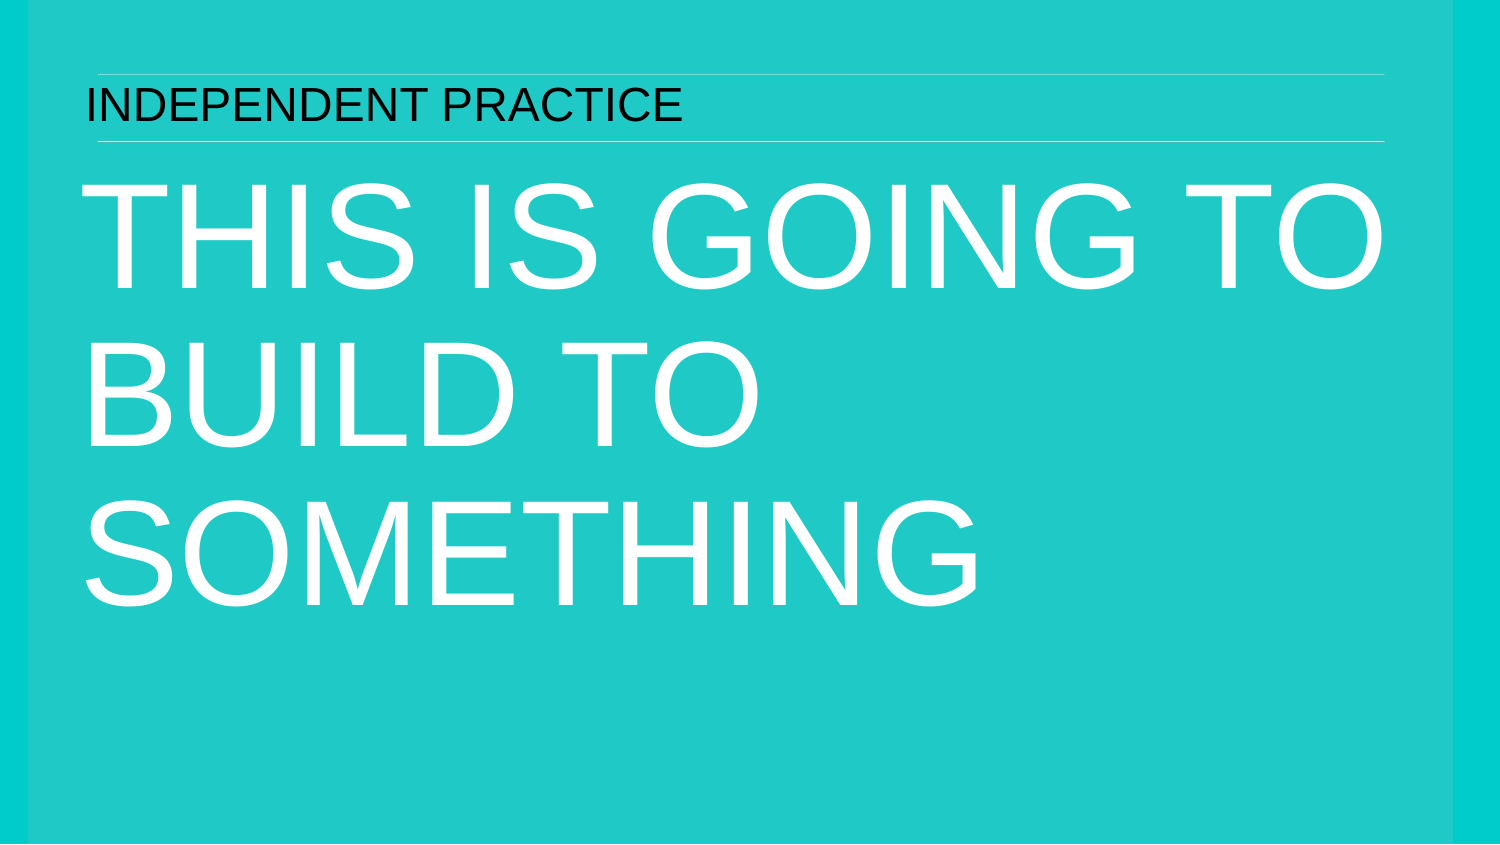

INDEPENDENT PRACTICE
THIS IS GOING TO BUILD TO SOMETHING